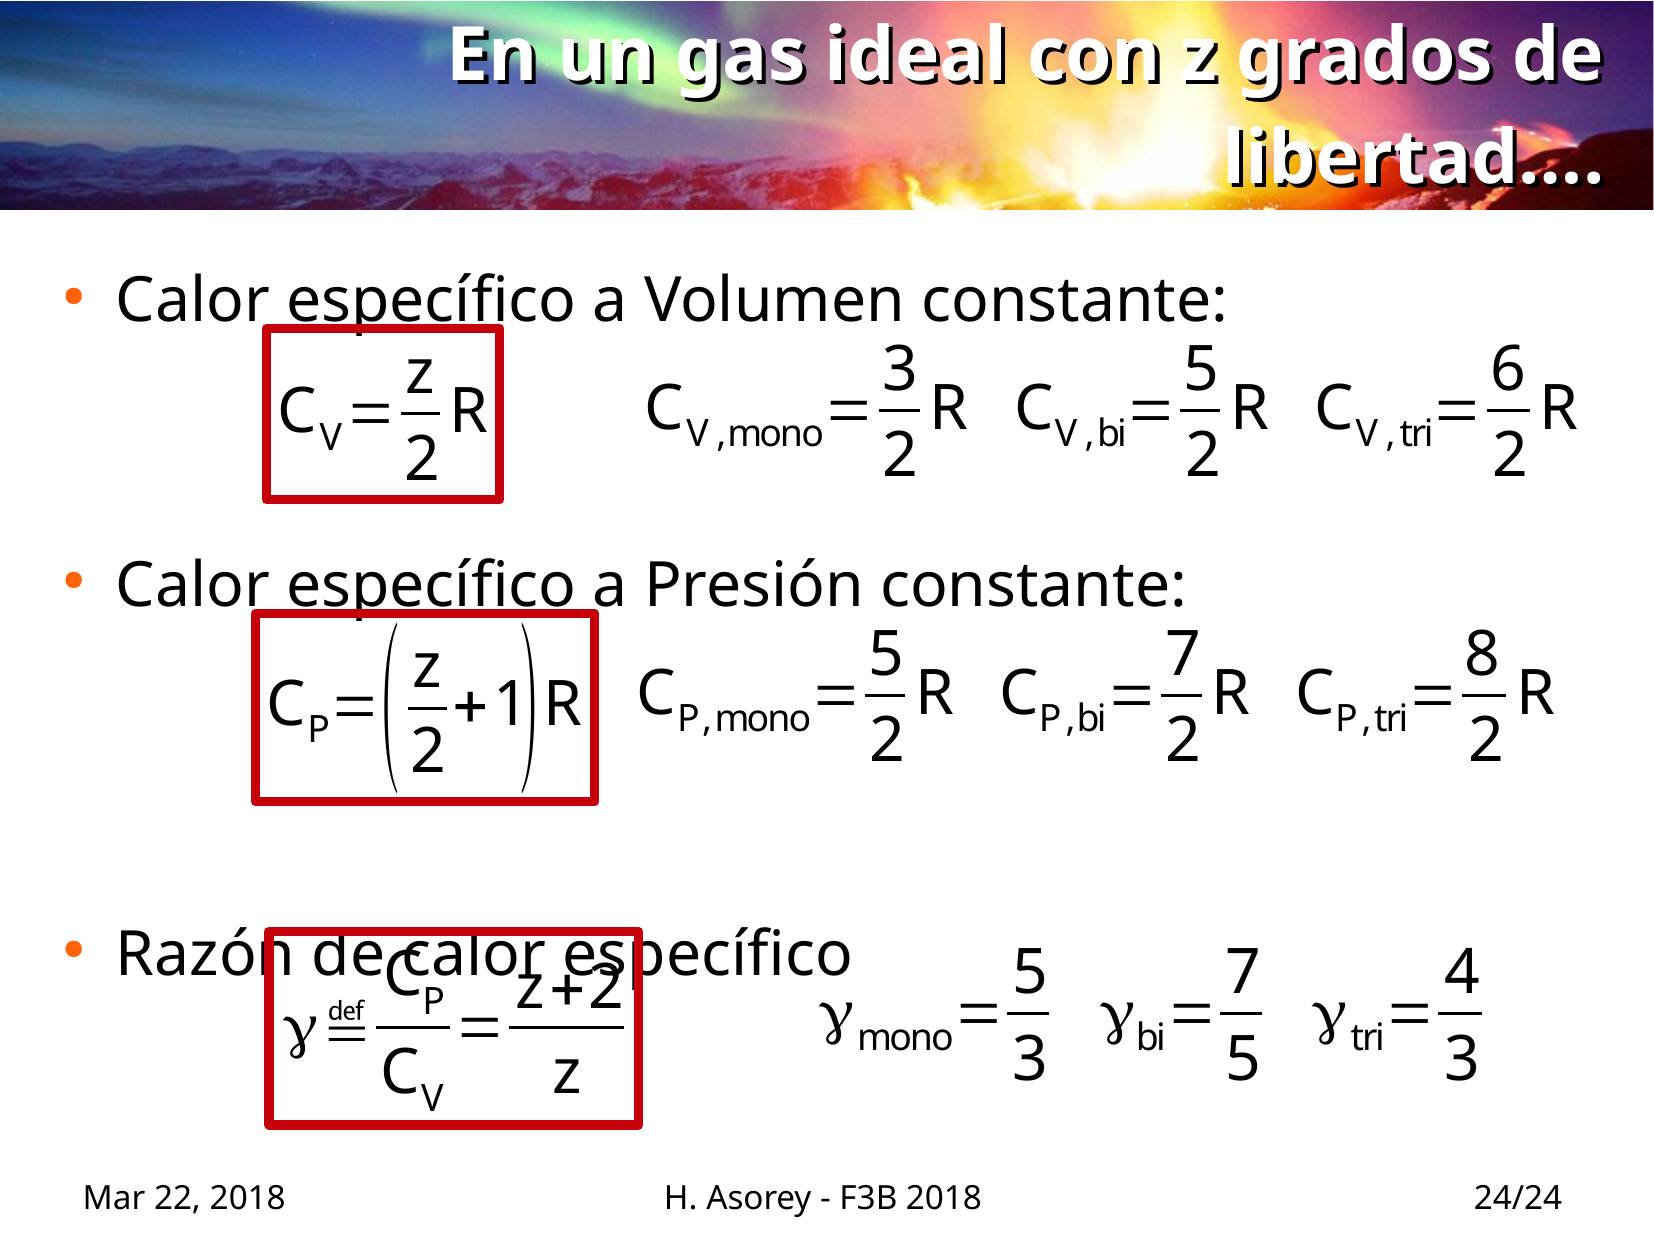

# En un gas ideal con z grados de libertad….
Calor específico a Volumen constante:
Calor específico a Presión constante:
Razón de calor específico
Mar 22, 2018
H. Asorey - F3B 2018
24